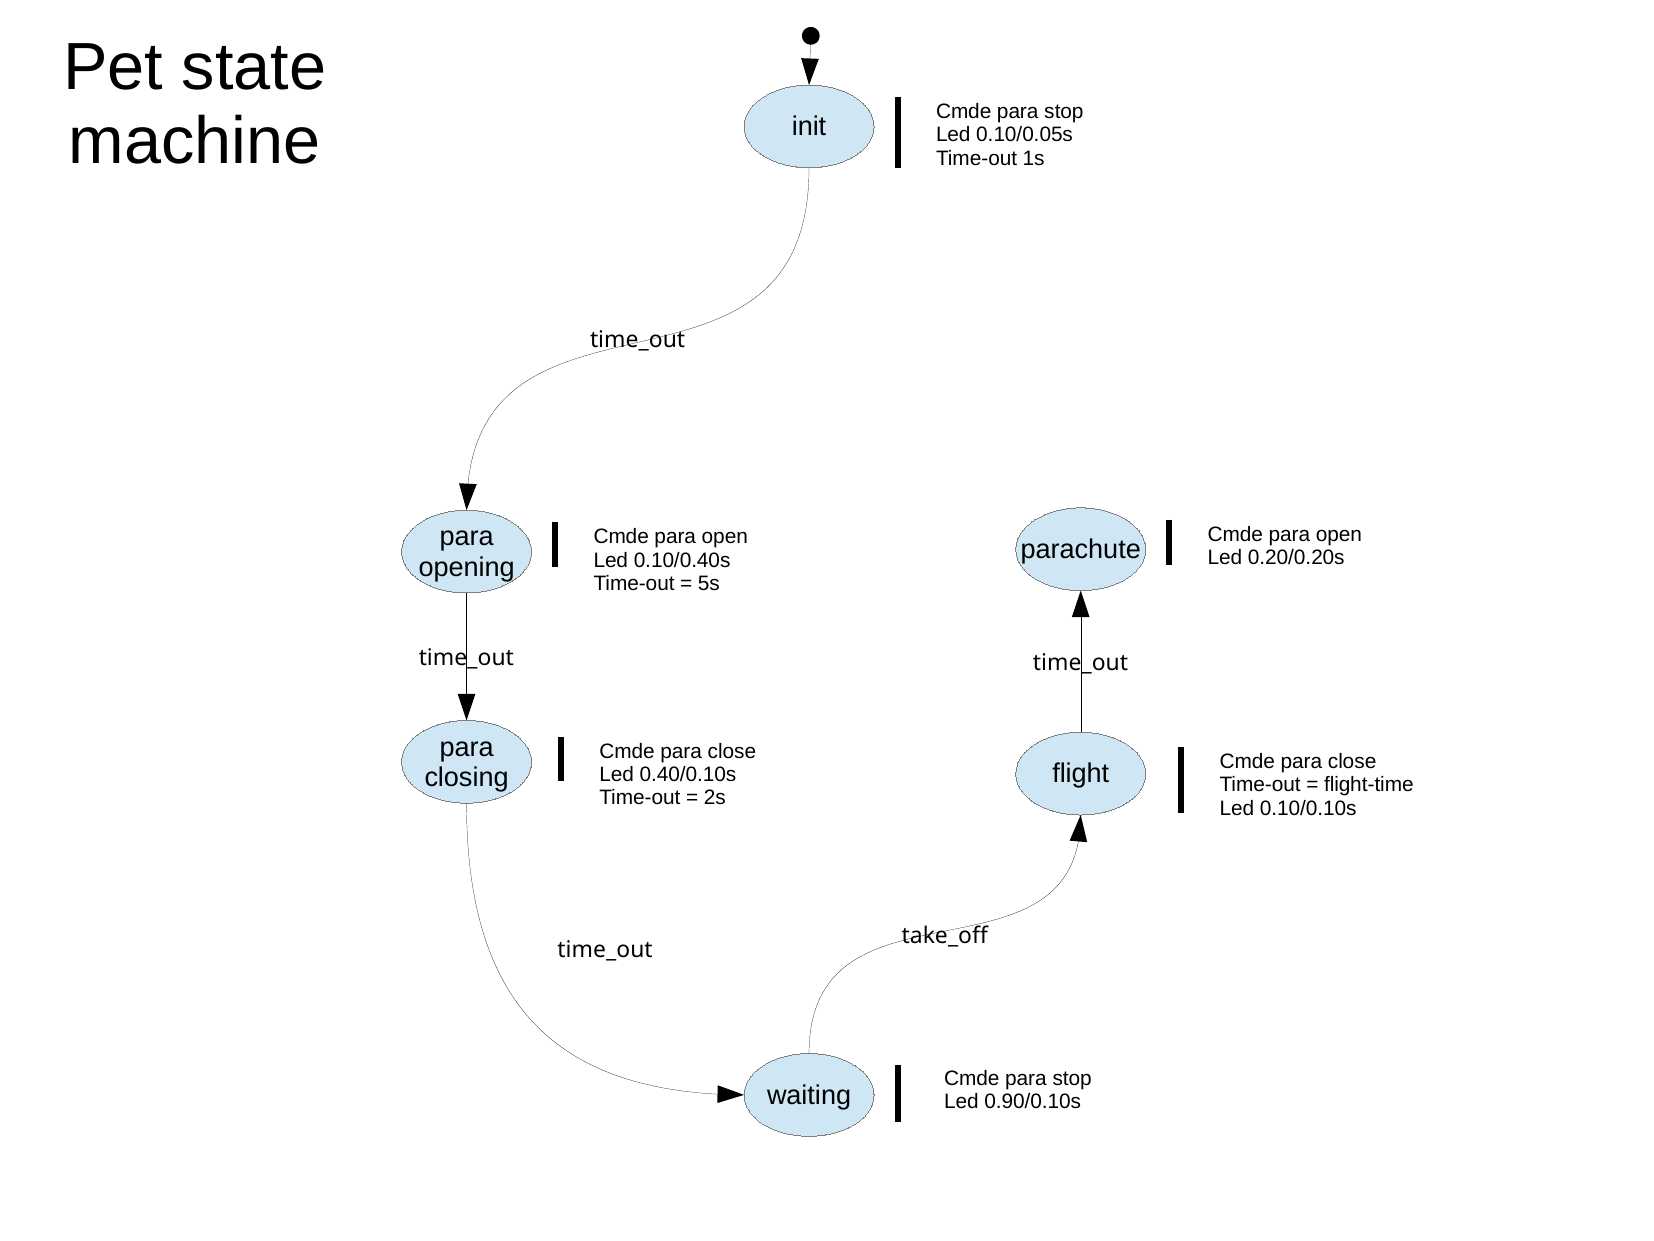

# Pet state machine
init
Cmde para stop
Led 0.10/0.05s
Time-out 1s
parachute
para
opening
Cmde para open
Led 0.20/0.20s
Cmde para open
Led 0.10/0.40s
Time-out = 5s
para
closing
Cmde para close
Led 0.40/0.10s
Time-out = 2s
flight
Cmde para close
Time-out = flight-time
Led 0.10/0.10s
waiting
Cmde para stop
Led 0.90/0.10s